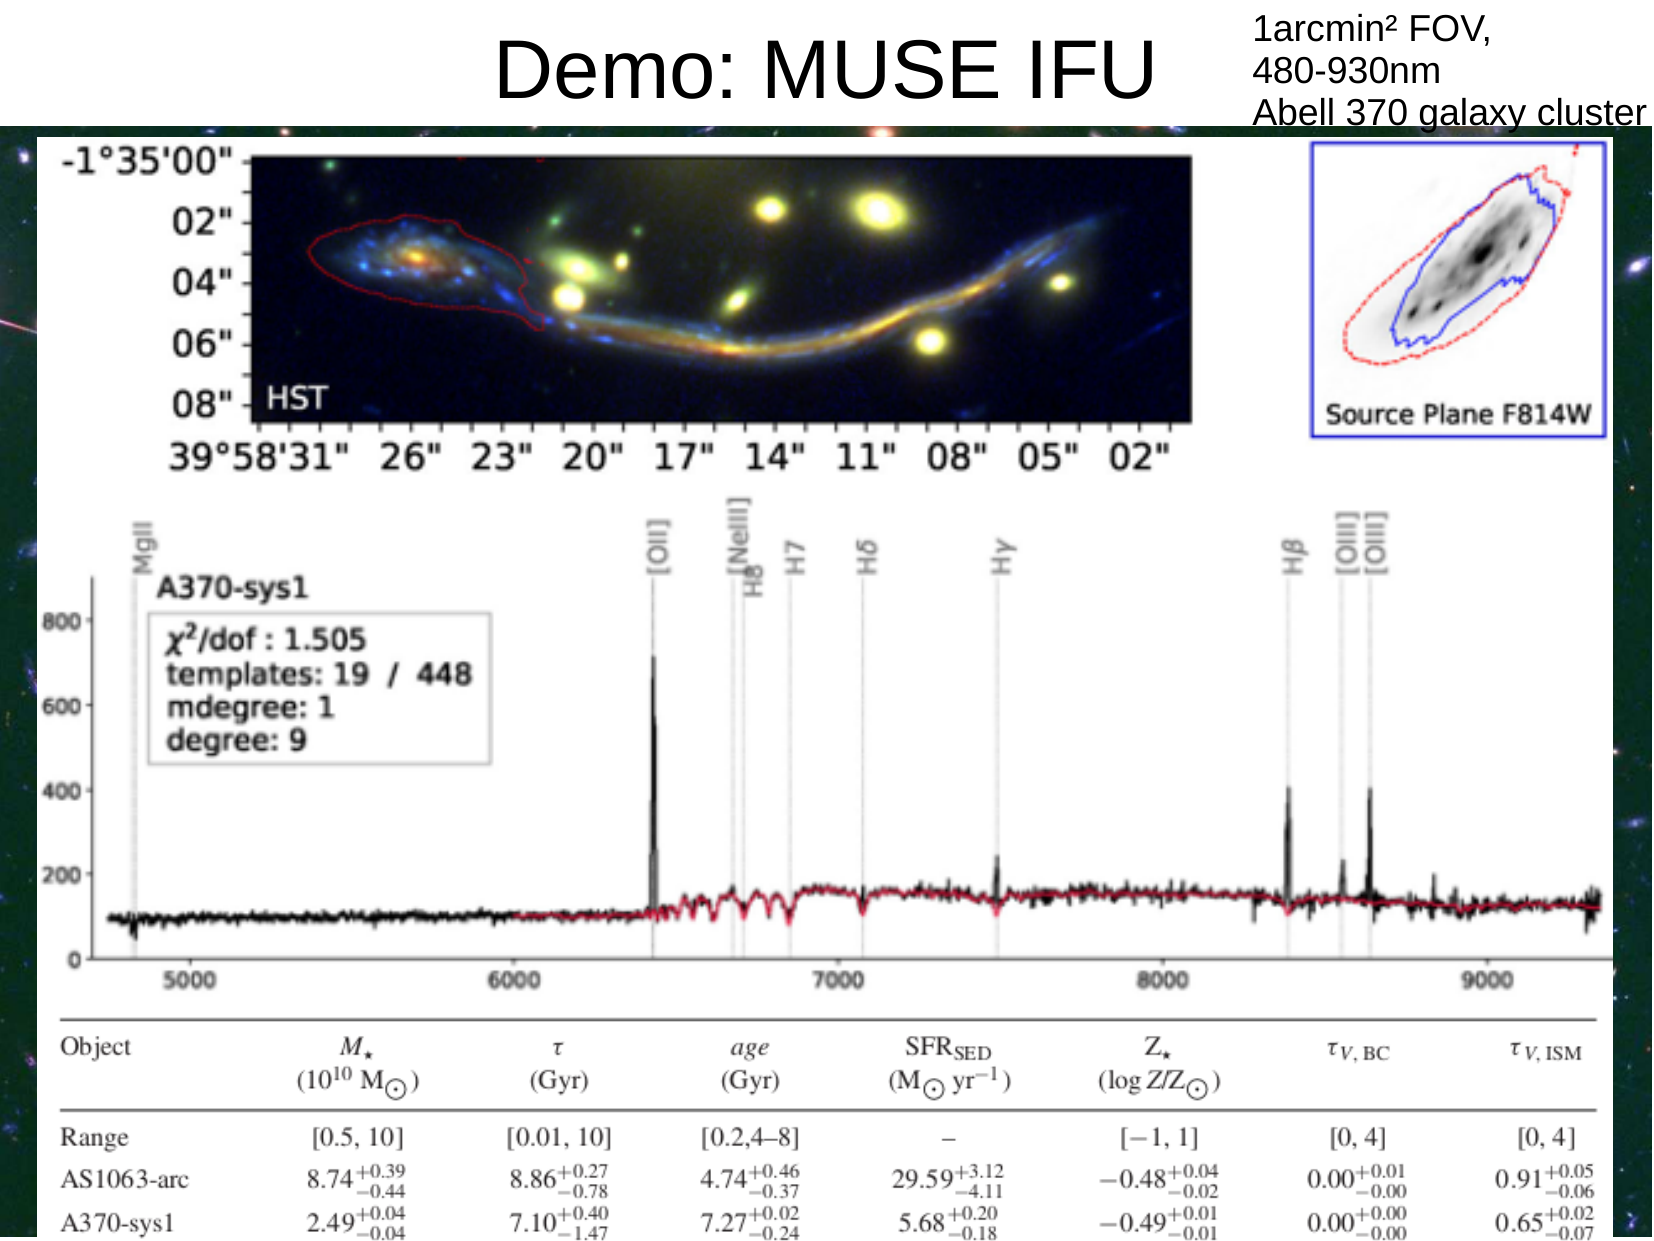

1arcmin² FOV,
480-930nm
Abell 370 galaxy cluster
# Demo: MUSE IFU